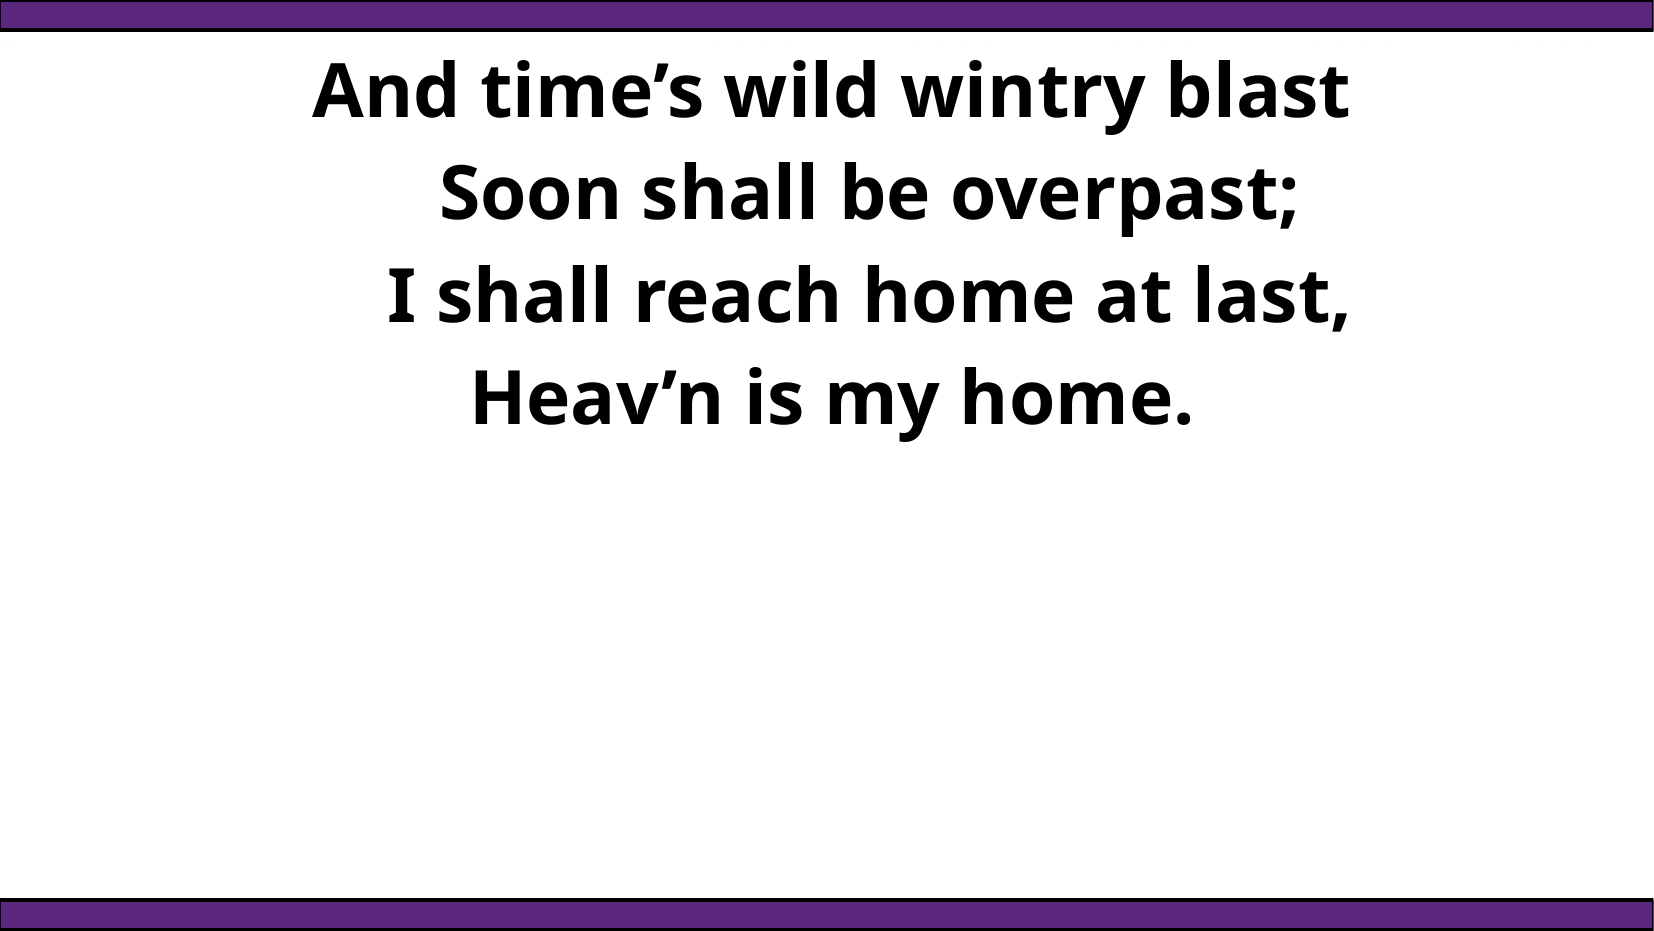

And time’s wild wintry blast
Soon shall be overpast;
I shall reach home at last,
Heav’n is my home.